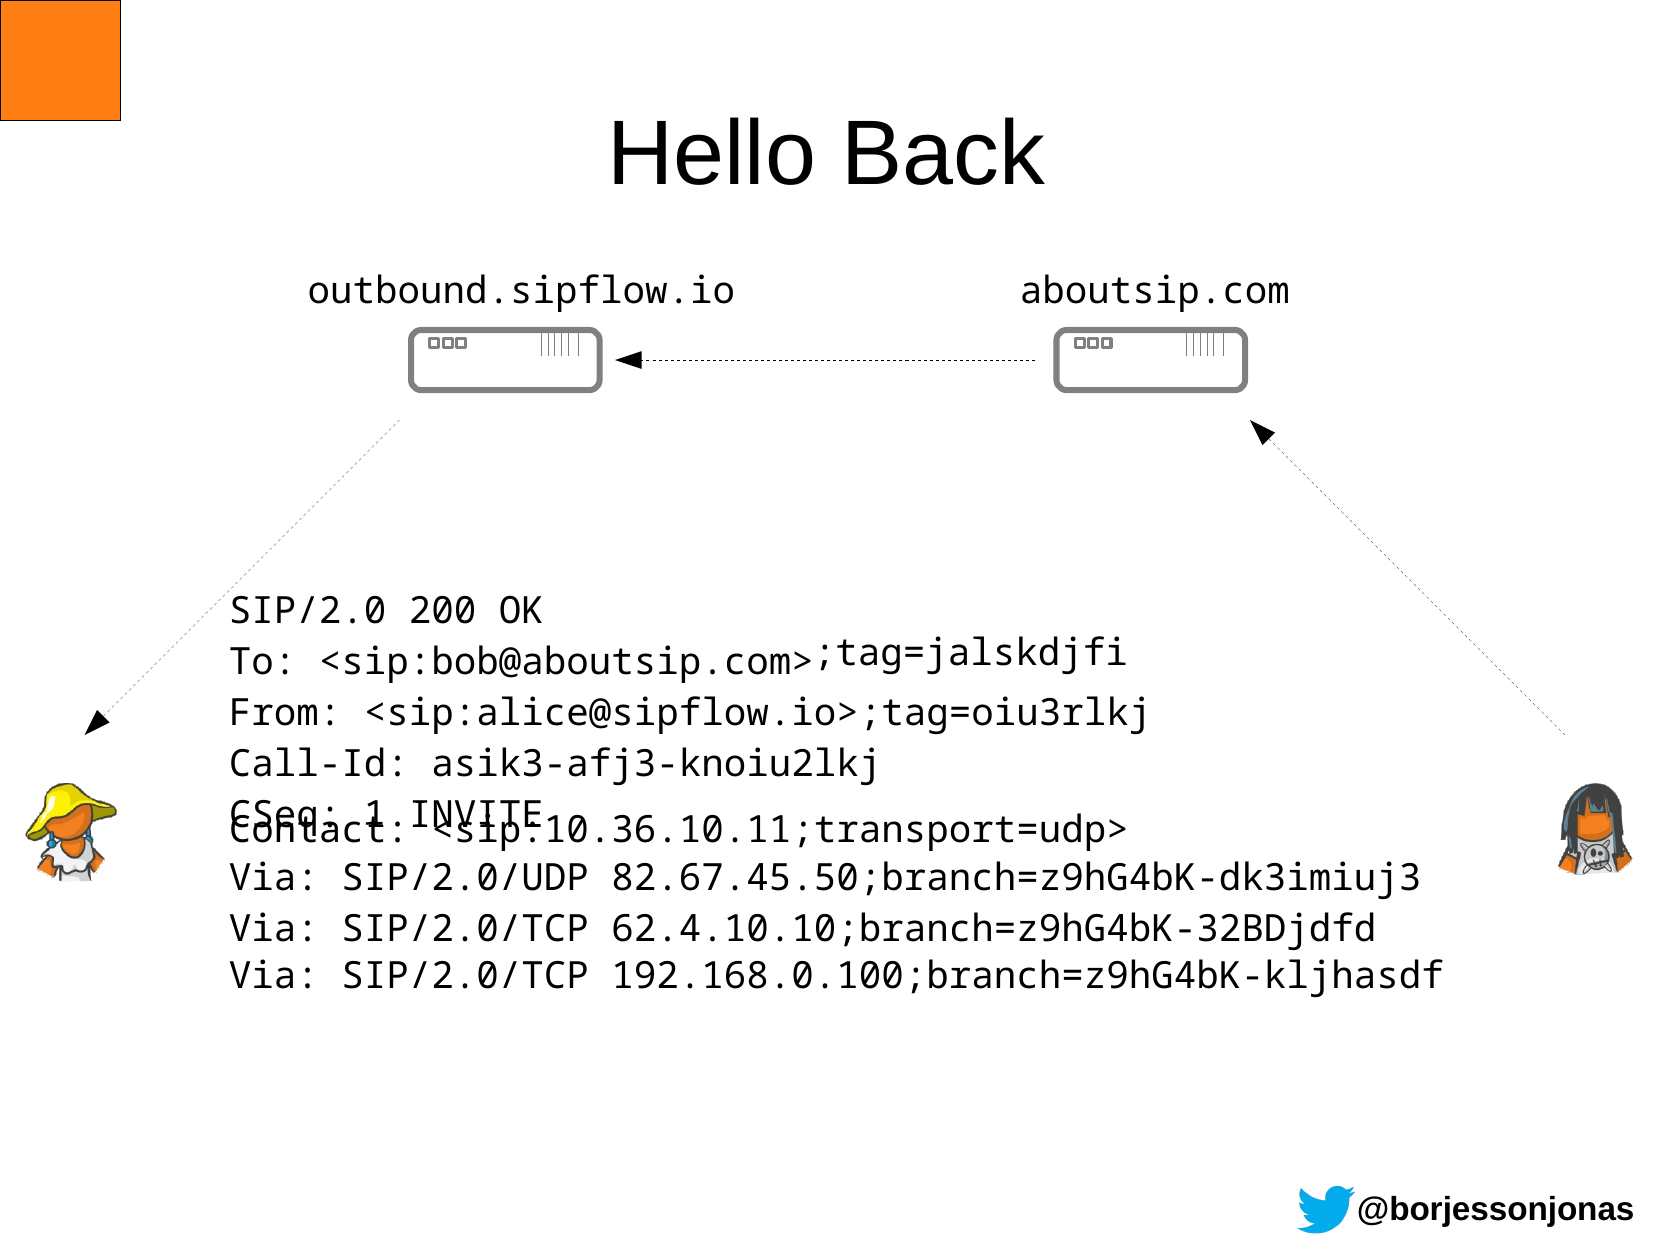

# Hello Back
outbound.sipflow.io
aboutsip.com
SIP/2.0 200 OK
To: <sip:bob@aboutsip.com>
From: <sip:alice@sipflow.io>;tag=oiu3rlkj
Call-Id: asik3-afj3-knoiu2lkj
CSeq: 1 INVITE
;tag=jalskdjfi
Contact: <sip:10.36.10.11;transport=udp>
Via: SIP/2.0/UDP 82.67.45.50;branch=z9hG4bK-dk3imiuj3
Via: SIP/2.0/TCP 62.4.10.10;branch=z9hG4bK-32BDjdfd
Via: SIP/2.0/TCP 192.168.0.100;branch=z9hG4bK-kljhasdf